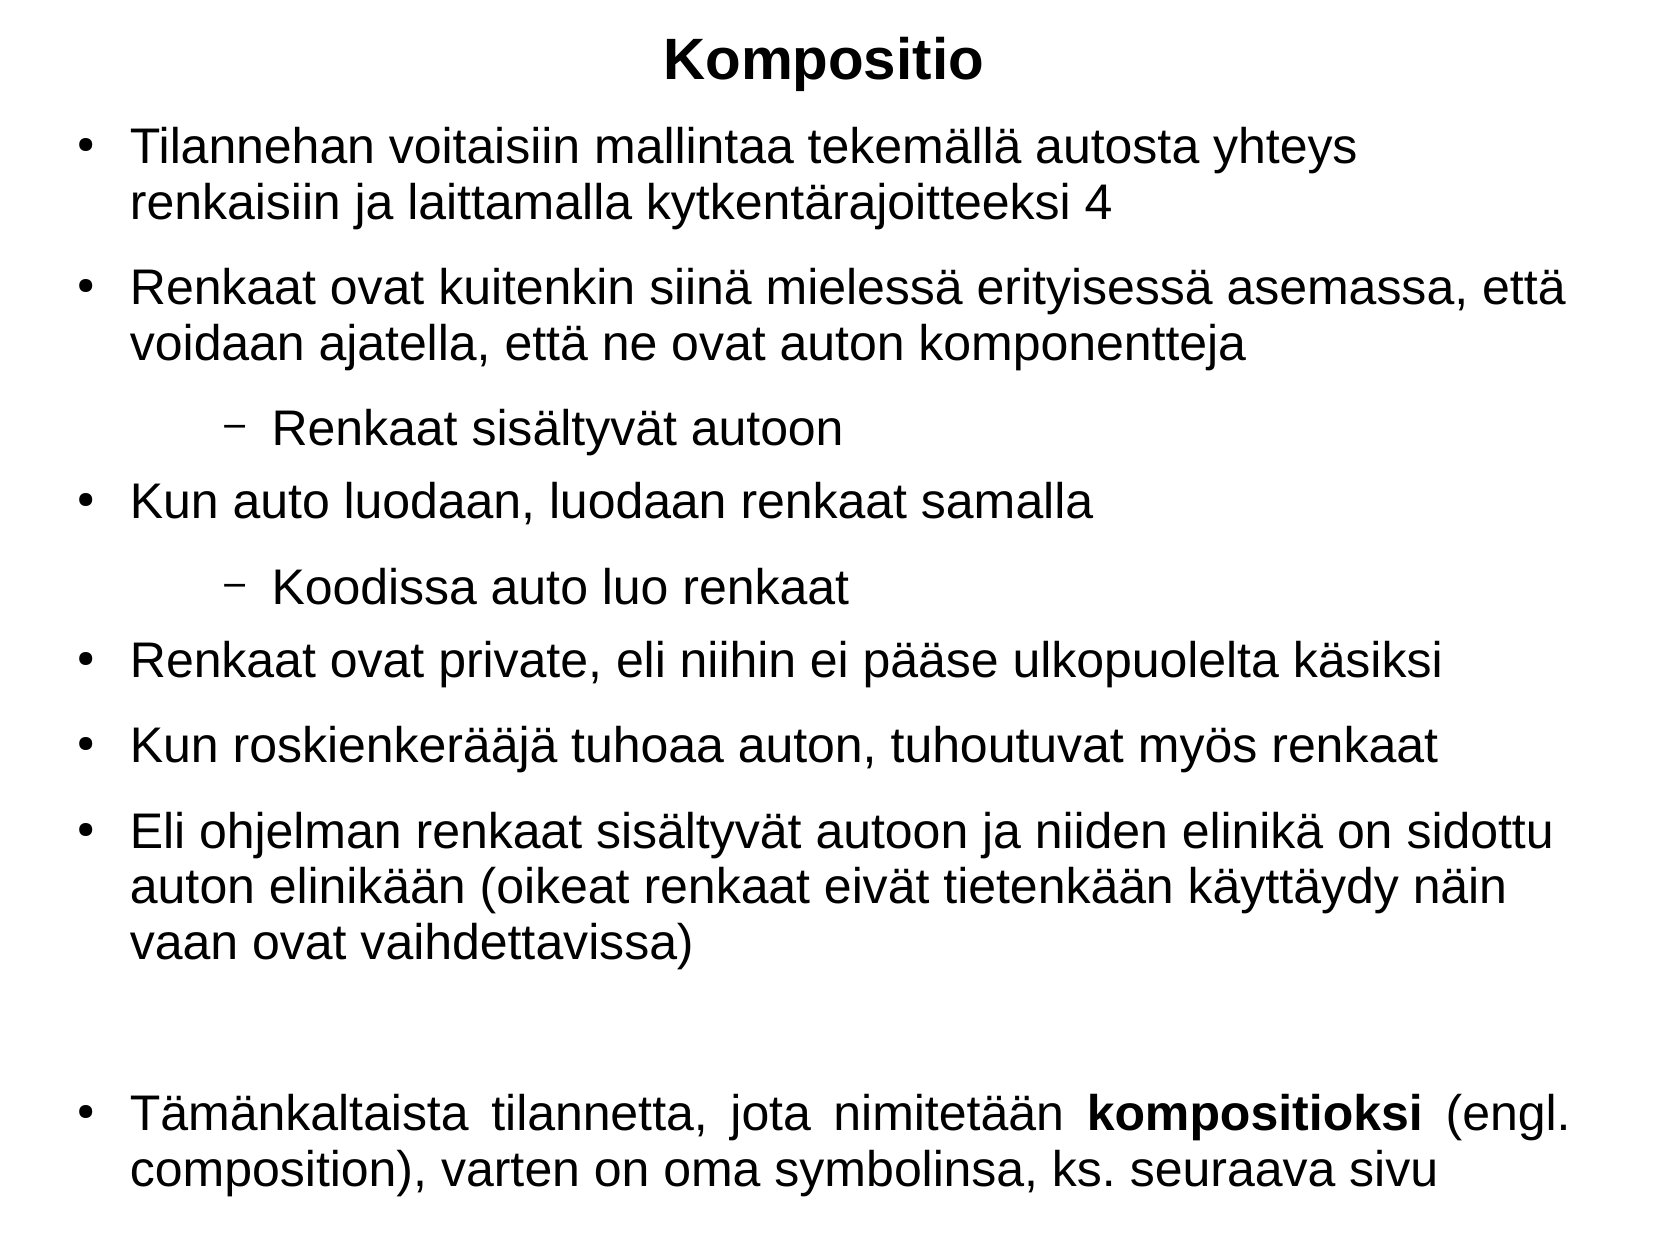

# Kompositio
Tilannehan voitaisiin mallintaa tekemällä autosta yhteys renkaisiin ja laittamalla kytkentärajoitteeksi 4
Renkaat ovat kuitenkin siinä mielessä erityisessä asemassa, että voidaan ajatella, että ne ovat auton komponentteja
Renkaat sisältyvät autoon
Kun auto luodaan, luodaan renkaat samalla
Koodissa auto luo renkaat
Renkaat ovat private, eli niihin ei pääse ulkopuolelta käsiksi
Kun roskienkerääjä tuhoaa auton, tuhoutuvat myös renkaat
Eli ohjelman renkaat sisältyvät autoon ja niiden elinikä on sidottu auton elinikään (oikeat renkaat eivät tietenkään käyttäydy näin vaan ovat vaihdettavissa)
Tämänkaltaista tilannetta, jota nimitetään kompositioksi (engl. composition), varten on oma symbolinsa, ks. seuraava sivu